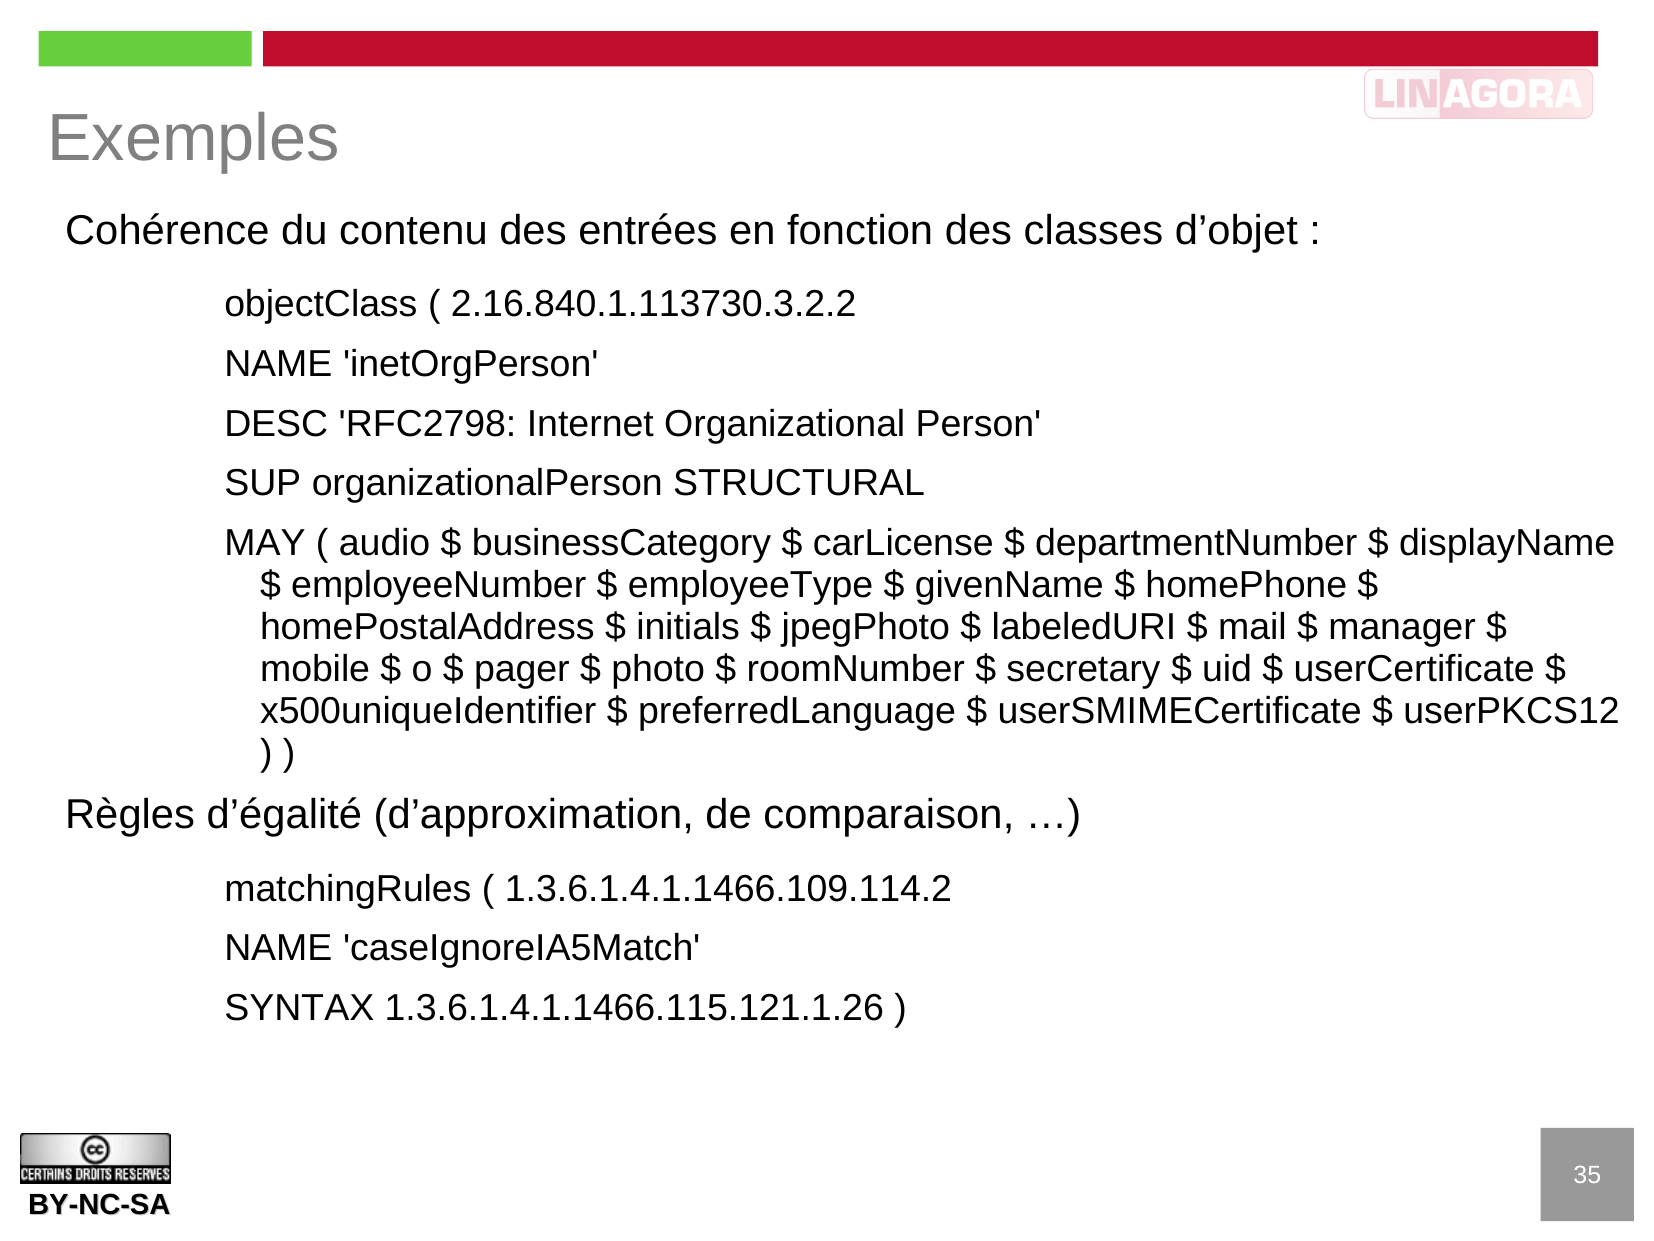

# Exemples
Cohérence du contenu des entrées en fonction des classes d’objet :
objectClass ( 2.16.840.1.113730.3.2.2
NAME 'inetOrgPerson'
DESC 'RFC2798: Internet Organizational Person'
SUP organizationalPerson STRUCTURAL
MAY ( audio $ businessCategory $ carLicense $ departmentNumber $ displayName $ employeeNumber $ employeeType $ givenName $ homePhone $ homePostalAddress $ initials $ jpegPhoto $ labeledURI $ mail $ manager $ mobile $ o $ pager $ photo $ roomNumber $ secretary $ uid $ userCertificate $ x500uniqueIdentifier $ preferredLanguage $ userSMIMECertificate $ userPKCS12 ) )
Règles d’égalité (d’approximation, de comparaison, …)
matchingRules ( 1.3.6.1.4.1.1466.109.114.2
NAME 'caseIgnoreIA5Match'
SYNTAX 1.3.6.1.4.1.1466.115.121.1.26 )